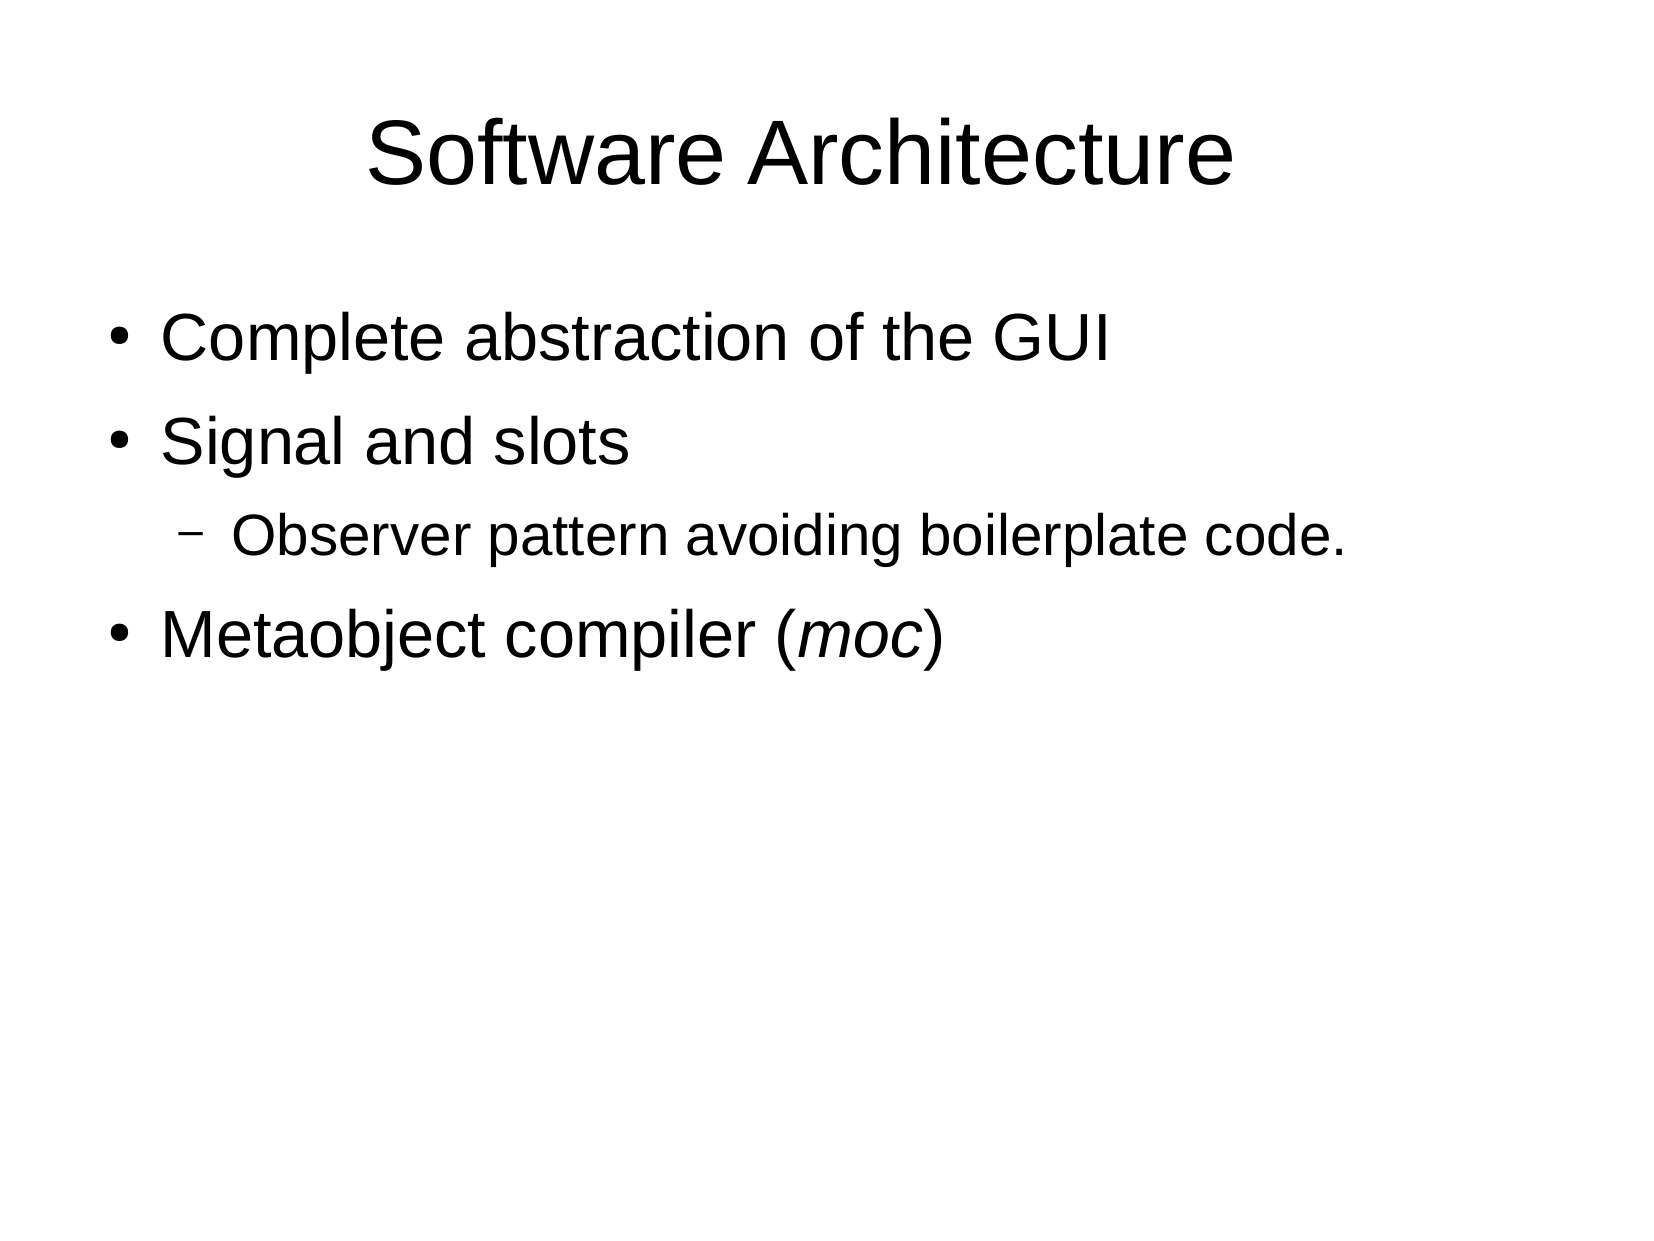

# Software Architecture
Complete abstraction of the GUI
Signal and slots
Observer pattern avoiding boilerplate code.
Metaobject compiler (moc)